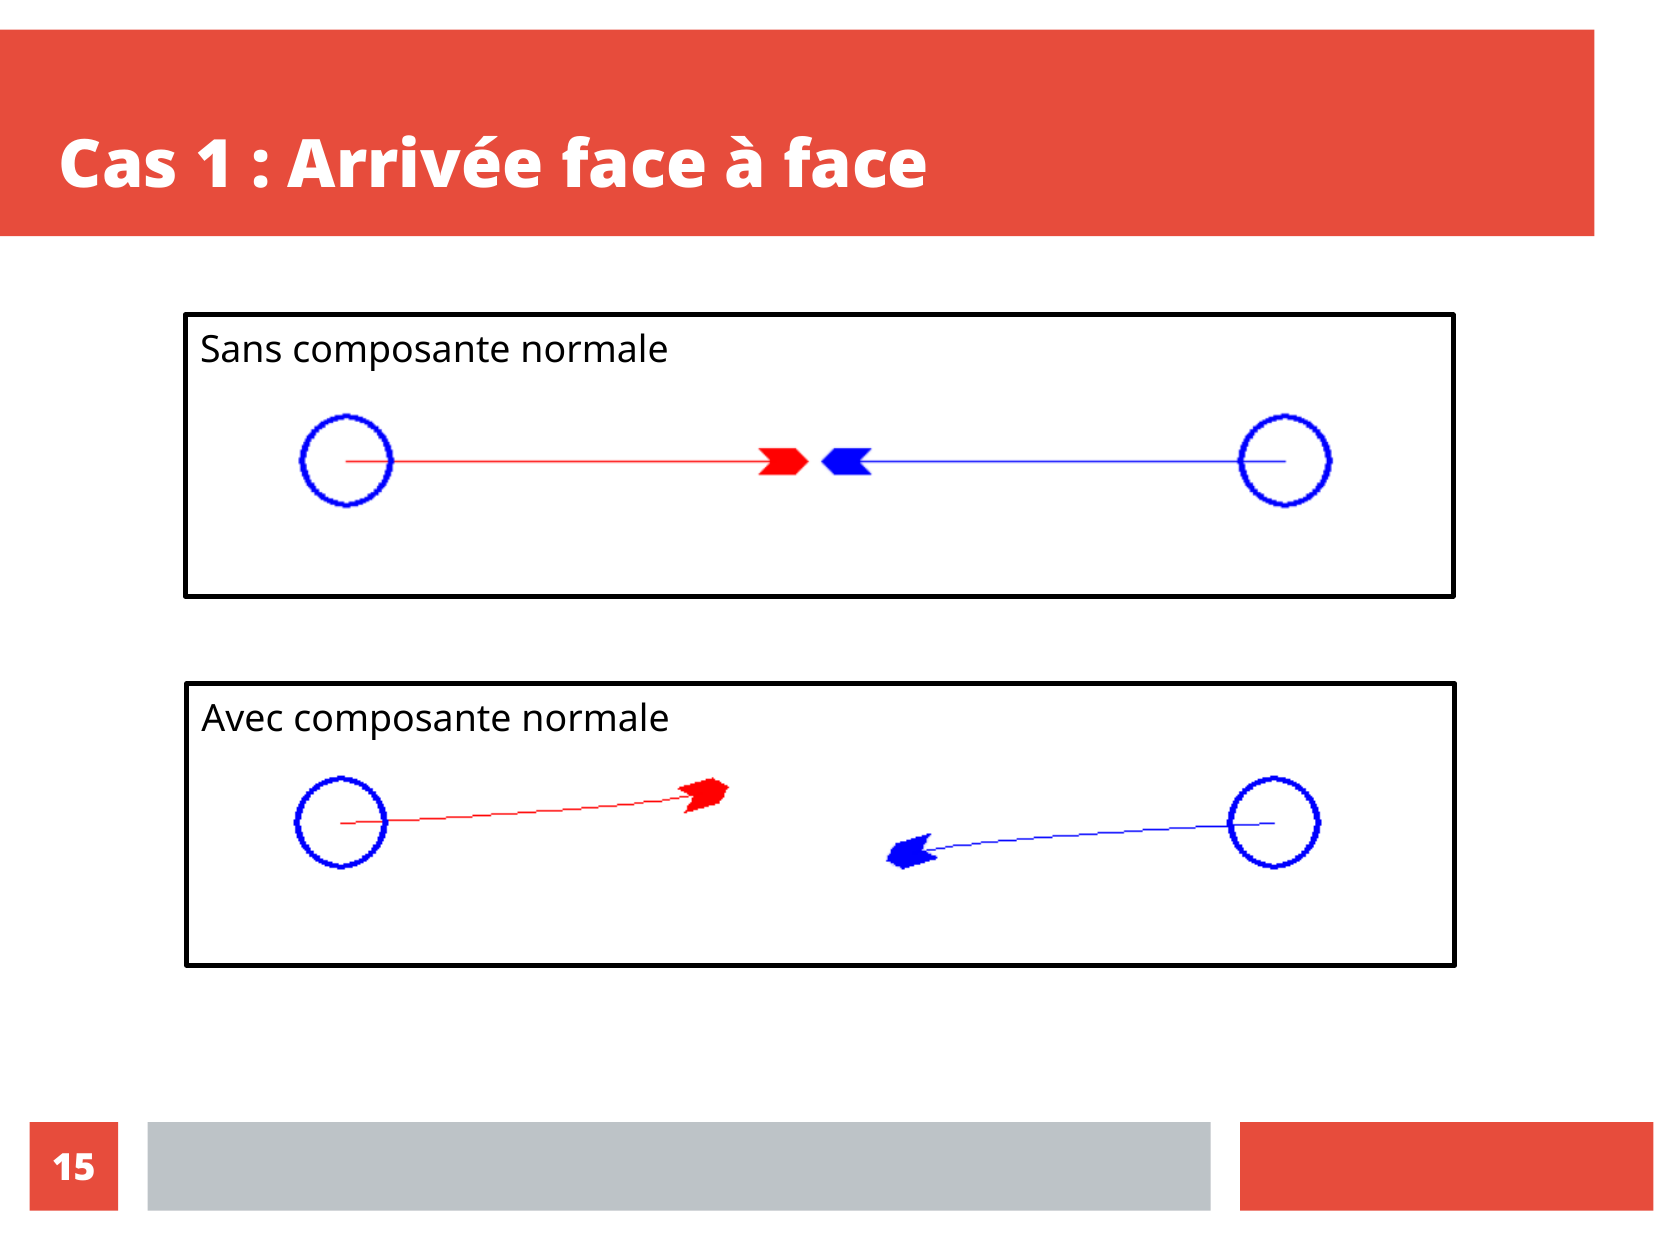

# Cas 1 : Arrivée face à face
Sans composante normale
Avec composante normale
15